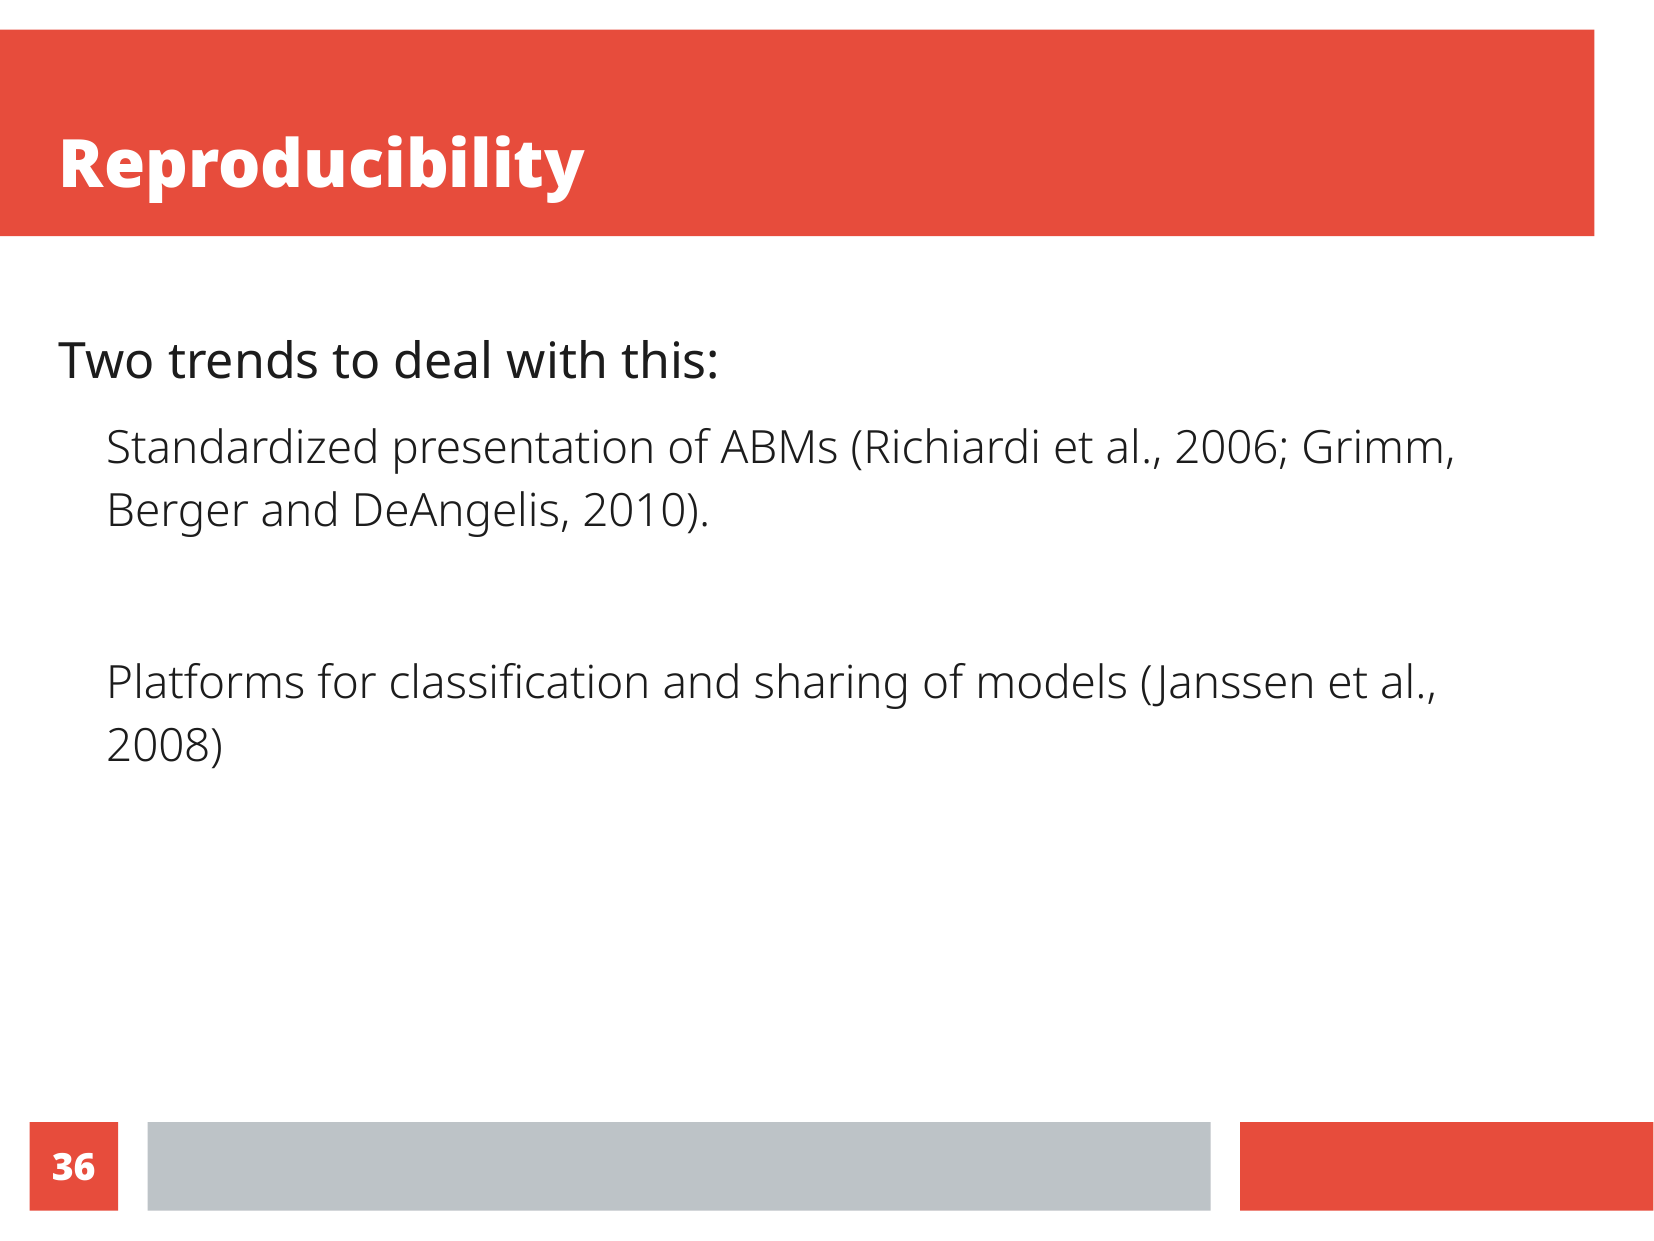

# Reproducibility
Two trends to deal with this:
Standardized presentation of ABMs (Richiardi et al., 2006; Grimm, Berger and DeAngelis, 2010).
Platforms for classification and sharing of models (Janssen et al., 2008)
36